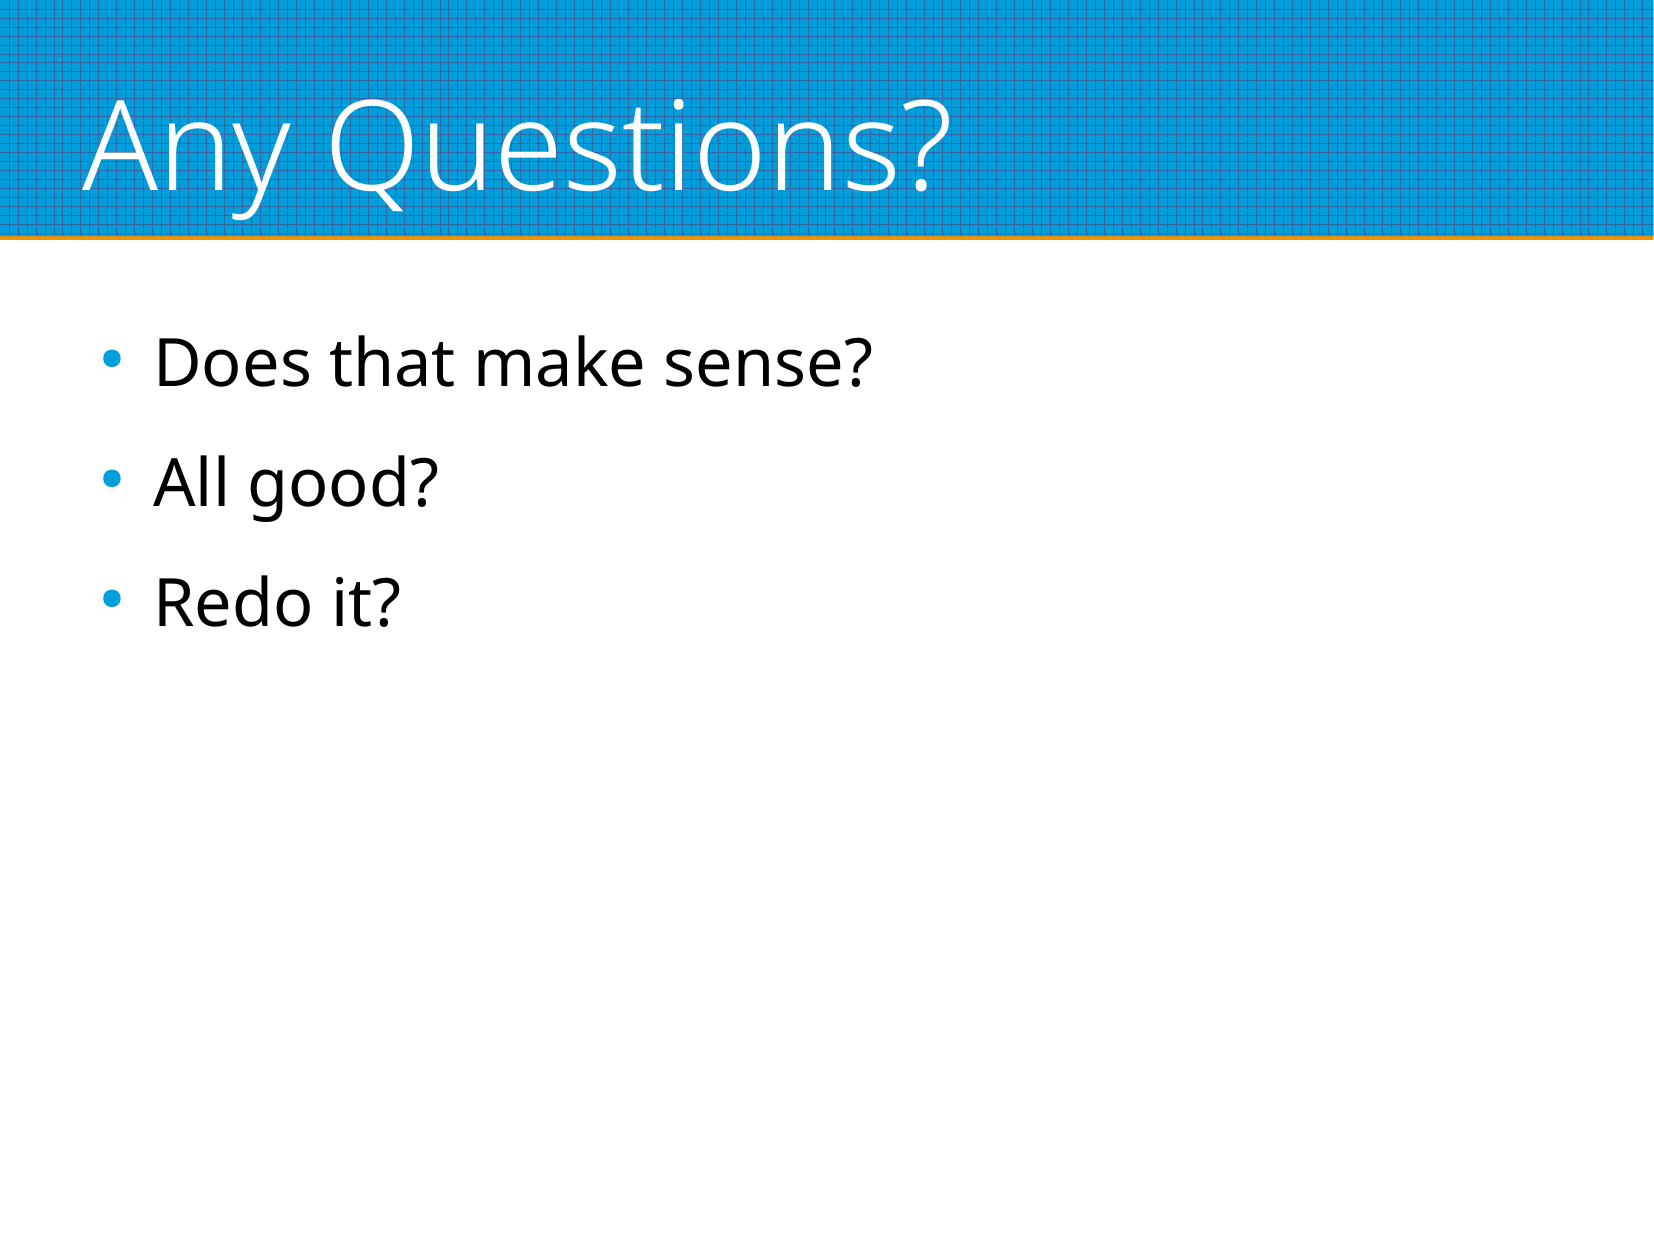

# Any Questions?
Does that make sense?
All good?
Redo it?